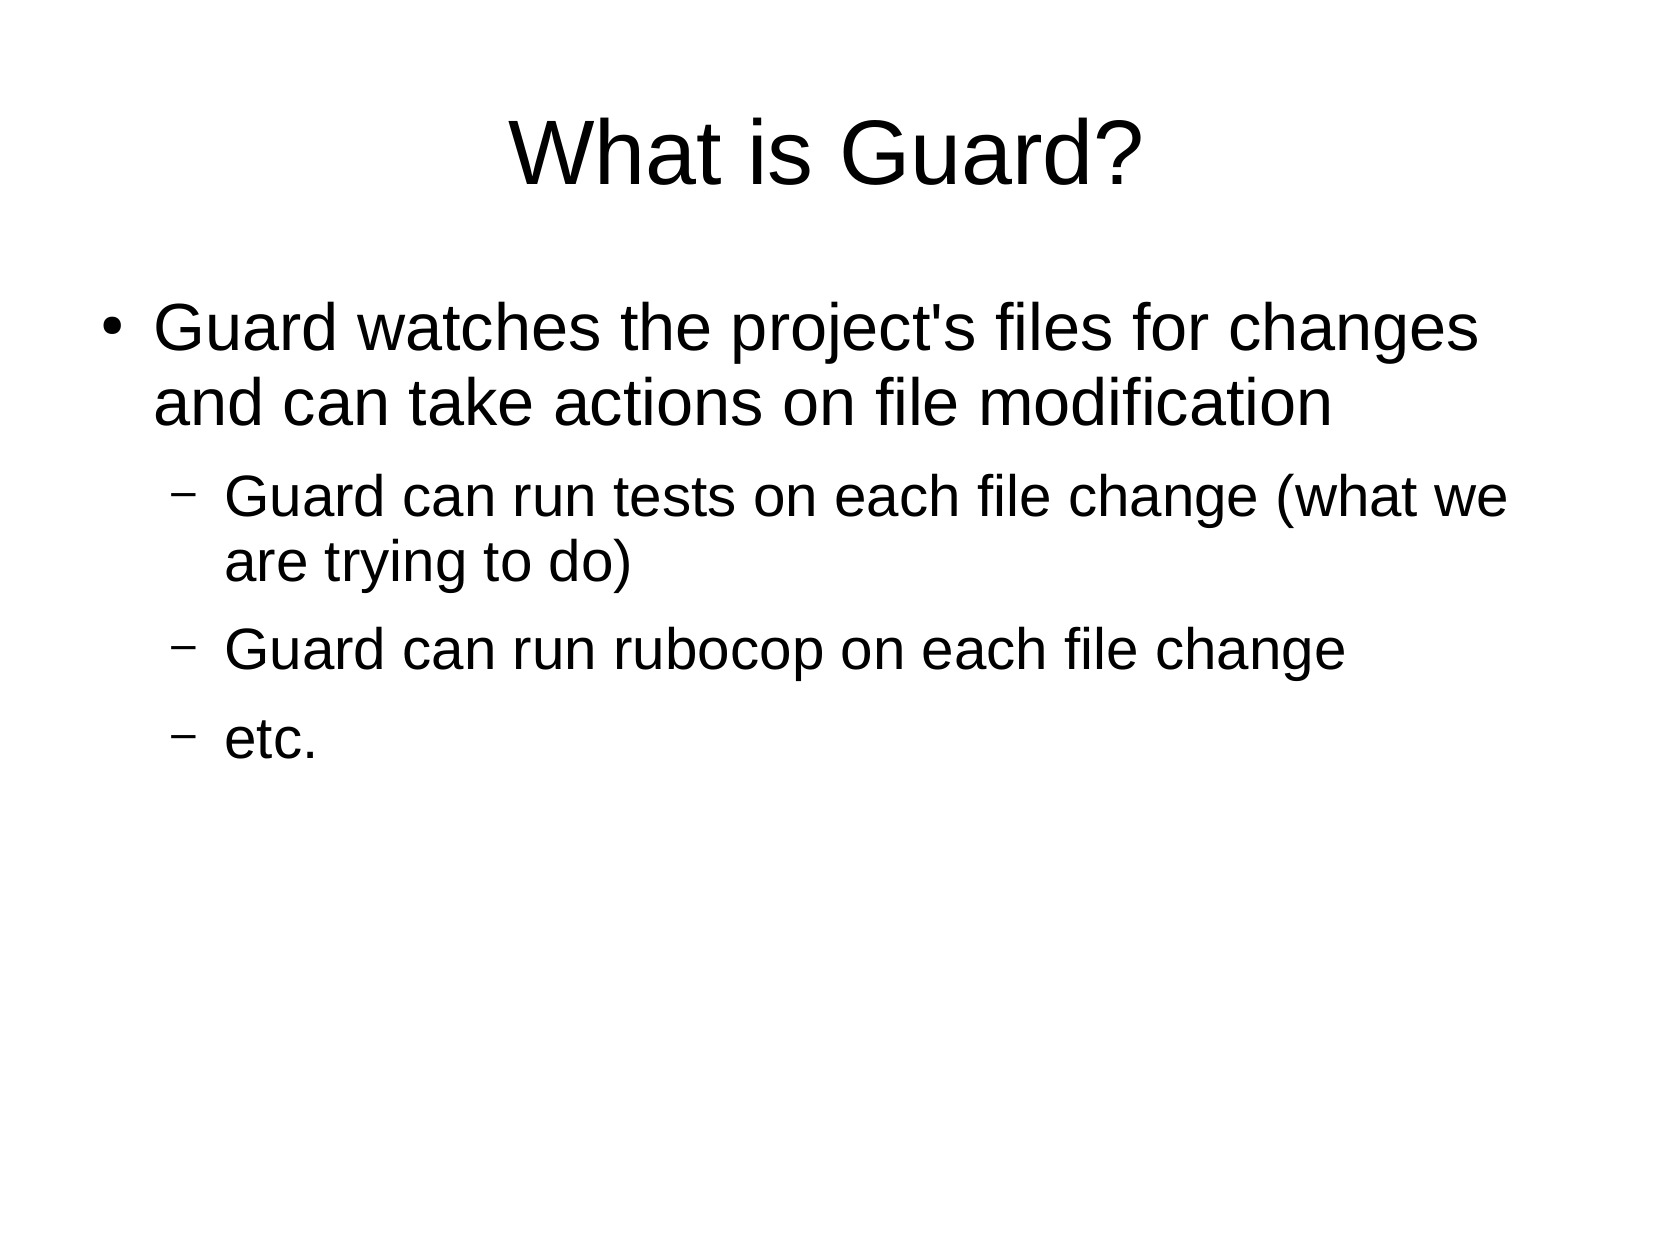

# What is Guard?
Guard watches the project's files for changes and can take actions on file modification
Guard can run tests on each file change (what we are trying to do)
Guard can run rubocop on each file change
etc.